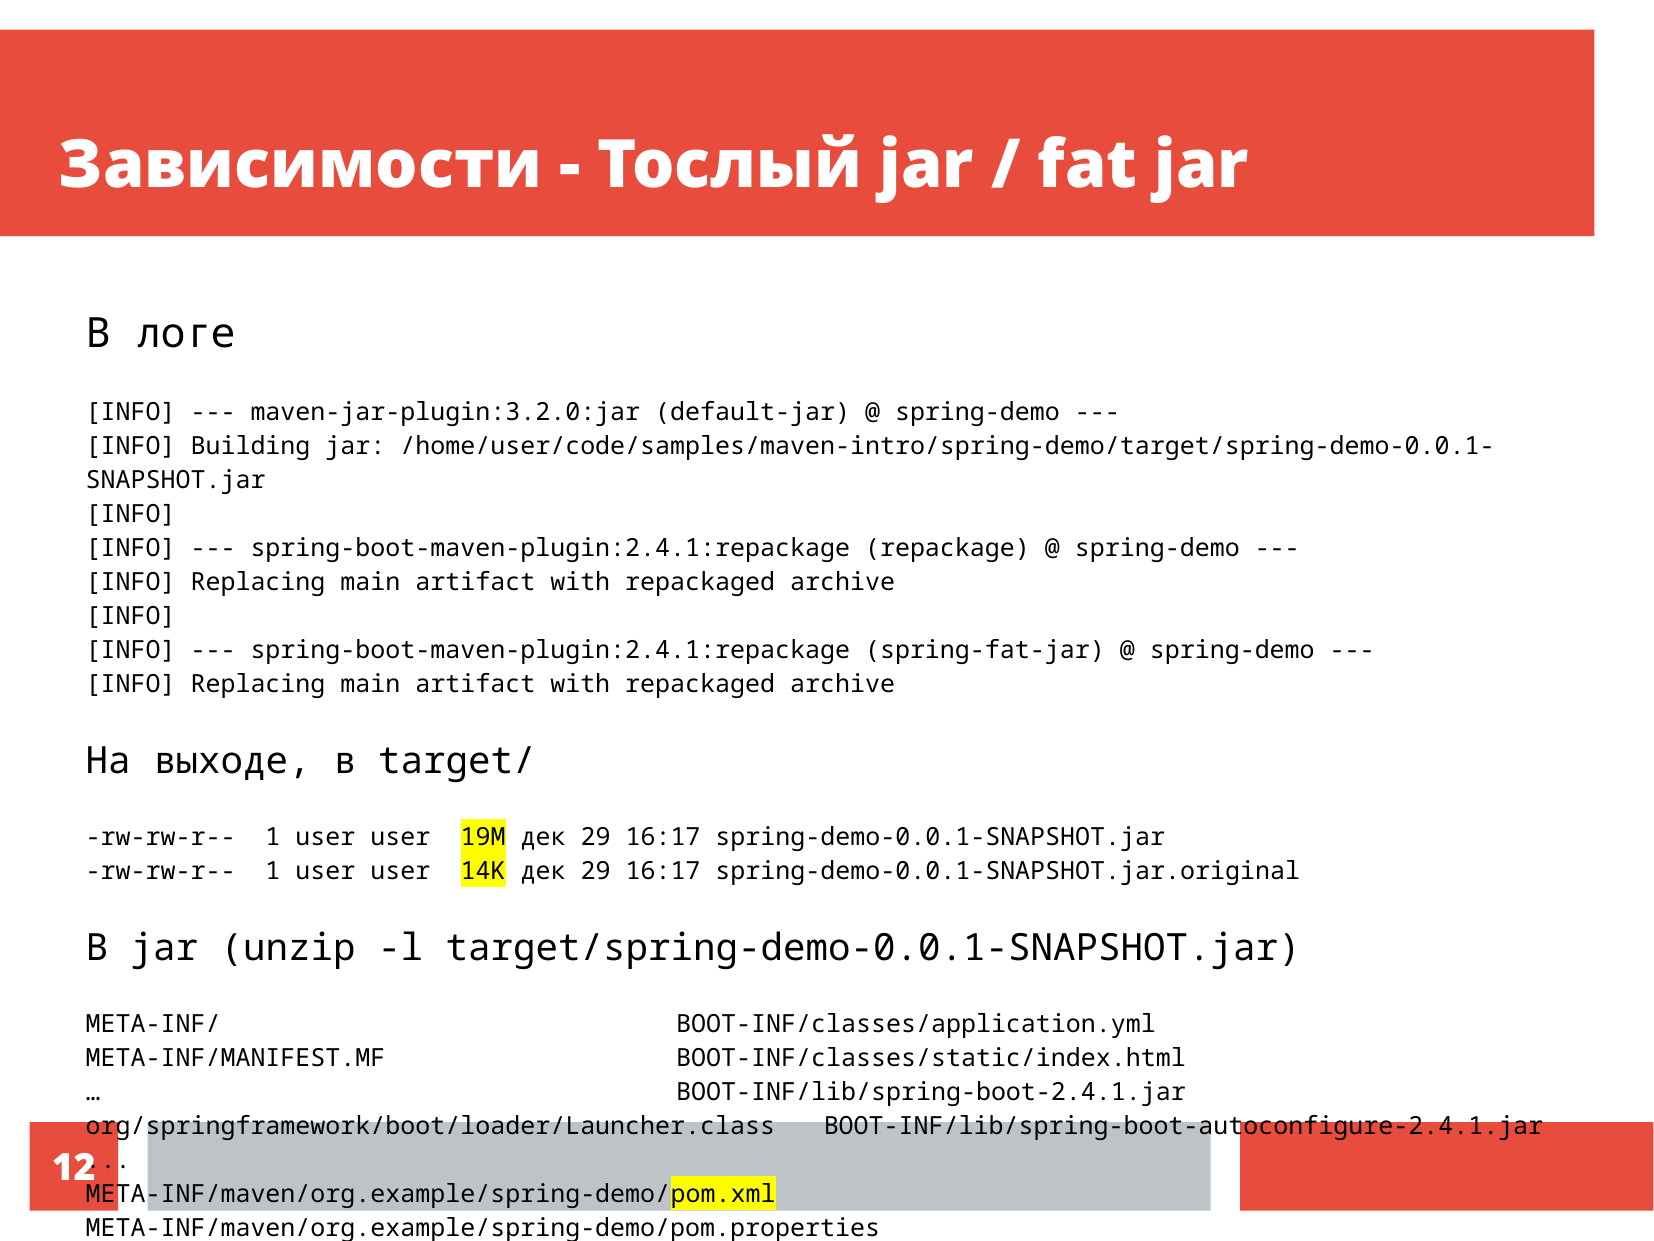

# Зависимости - Тослый jar / fat jar
В логе
[INFO] --- maven-jar-plugin:3.2.0:jar (default-jar) @ spring-demo ---
[INFO] Building jar: /home/user/code/samples/maven-intro/spring-demo/target/spring-demo-0.0.1-SNAPSHOT.jar
[INFO]
[INFO] --- spring-boot-maven-plugin:2.4.1:repackage (repackage) @ spring-demo ---
[INFO] Replacing main artifact with repackaged archive
[INFO]
[INFO] --- spring-boot-maven-plugin:2.4.1:repackage (spring-fat-jar) @ spring-demo ---
[INFO] Replacing main artifact with repackaged archive
На выходе, в target/
-rw-rw-r-- 1 user user 19M дек 29 16:17 spring-demo-0.0.1-SNAPSHOT.jar
-rw-rw-r-- 1 user user 14K дек 29 16:17 spring-demo-0.0.1-SNAPSHOT.jar.original
В jar (unzip -l target/spring-demo-0.0.1-SNAPSHOT.jar)
META-INF/	BOOT-INF/classes/application.yml
META-INF/MANIFEST.MF	BOOT-INF/classes/static/index.html
…	BOOT-INF/lib/spring-boot-2.4.1.jar
org/springframework/boot/loader/Launcher.class	BOOT-INF/lib/spring-boot-autoconfigure-2.4.1.jar
...
META-INF/maven/org.example/spring-demo/pom.xml
META-INF/maven/org.example/spring-demo/pom.properties
...
12